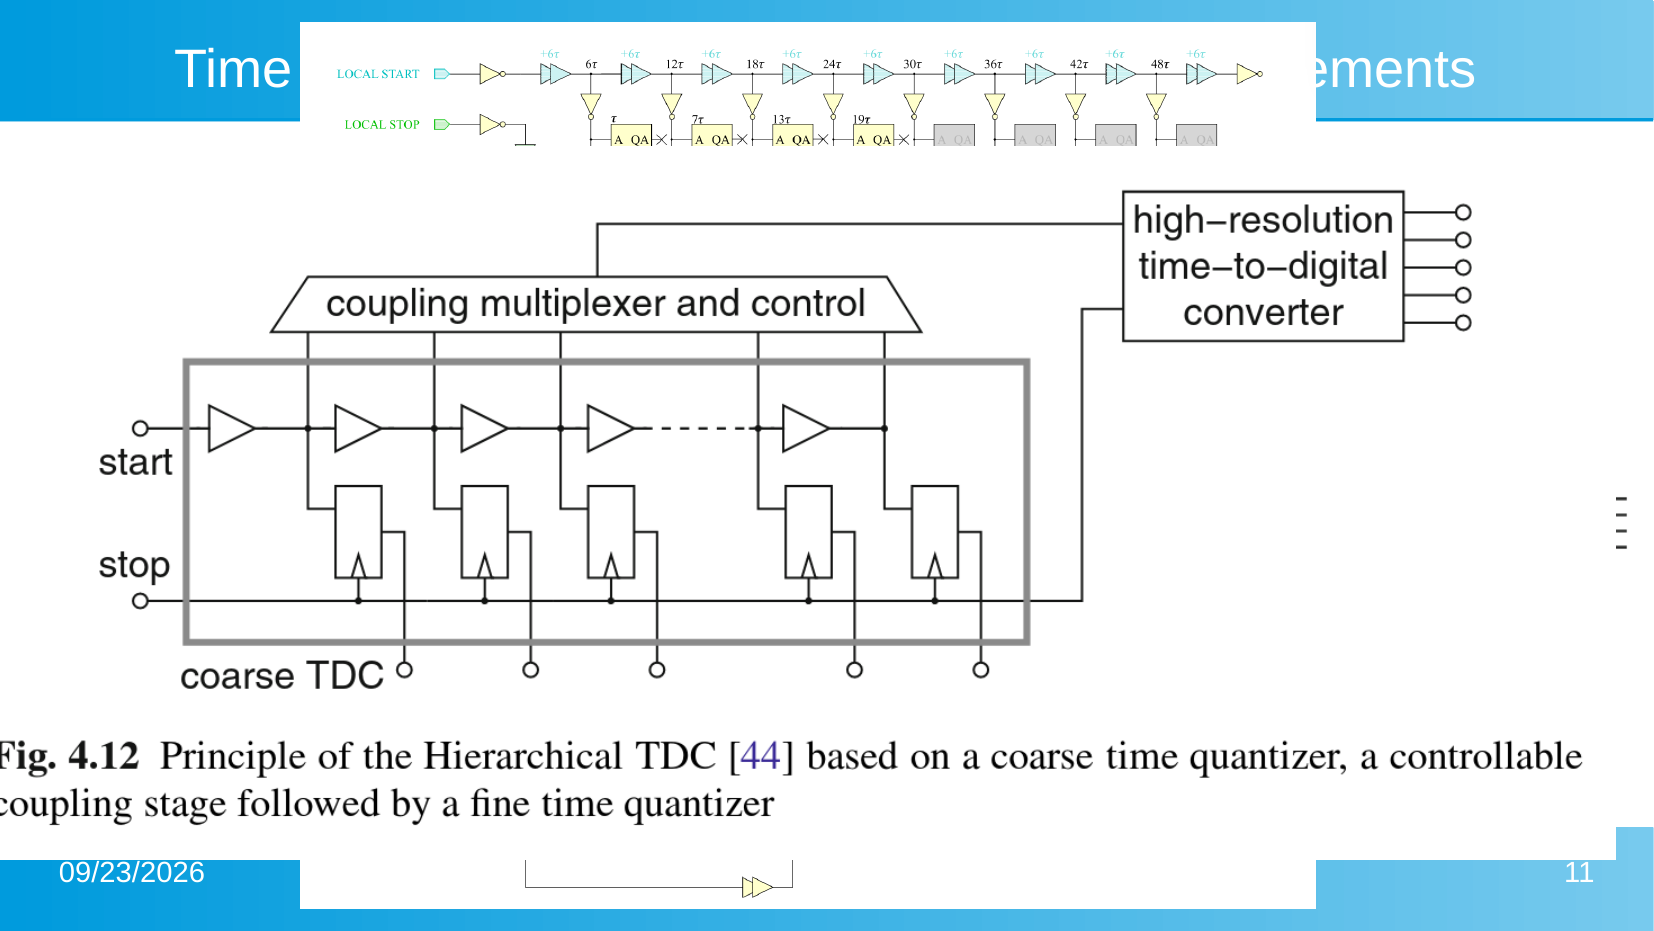

# Time to Digital Converter (TDC) Design Improvements
Folded Delay Line (Ring Buffer)
Vernier Delay Lines
2D Vernier Delay Lines
Hierarchical measurement (course, fine circuits)
11